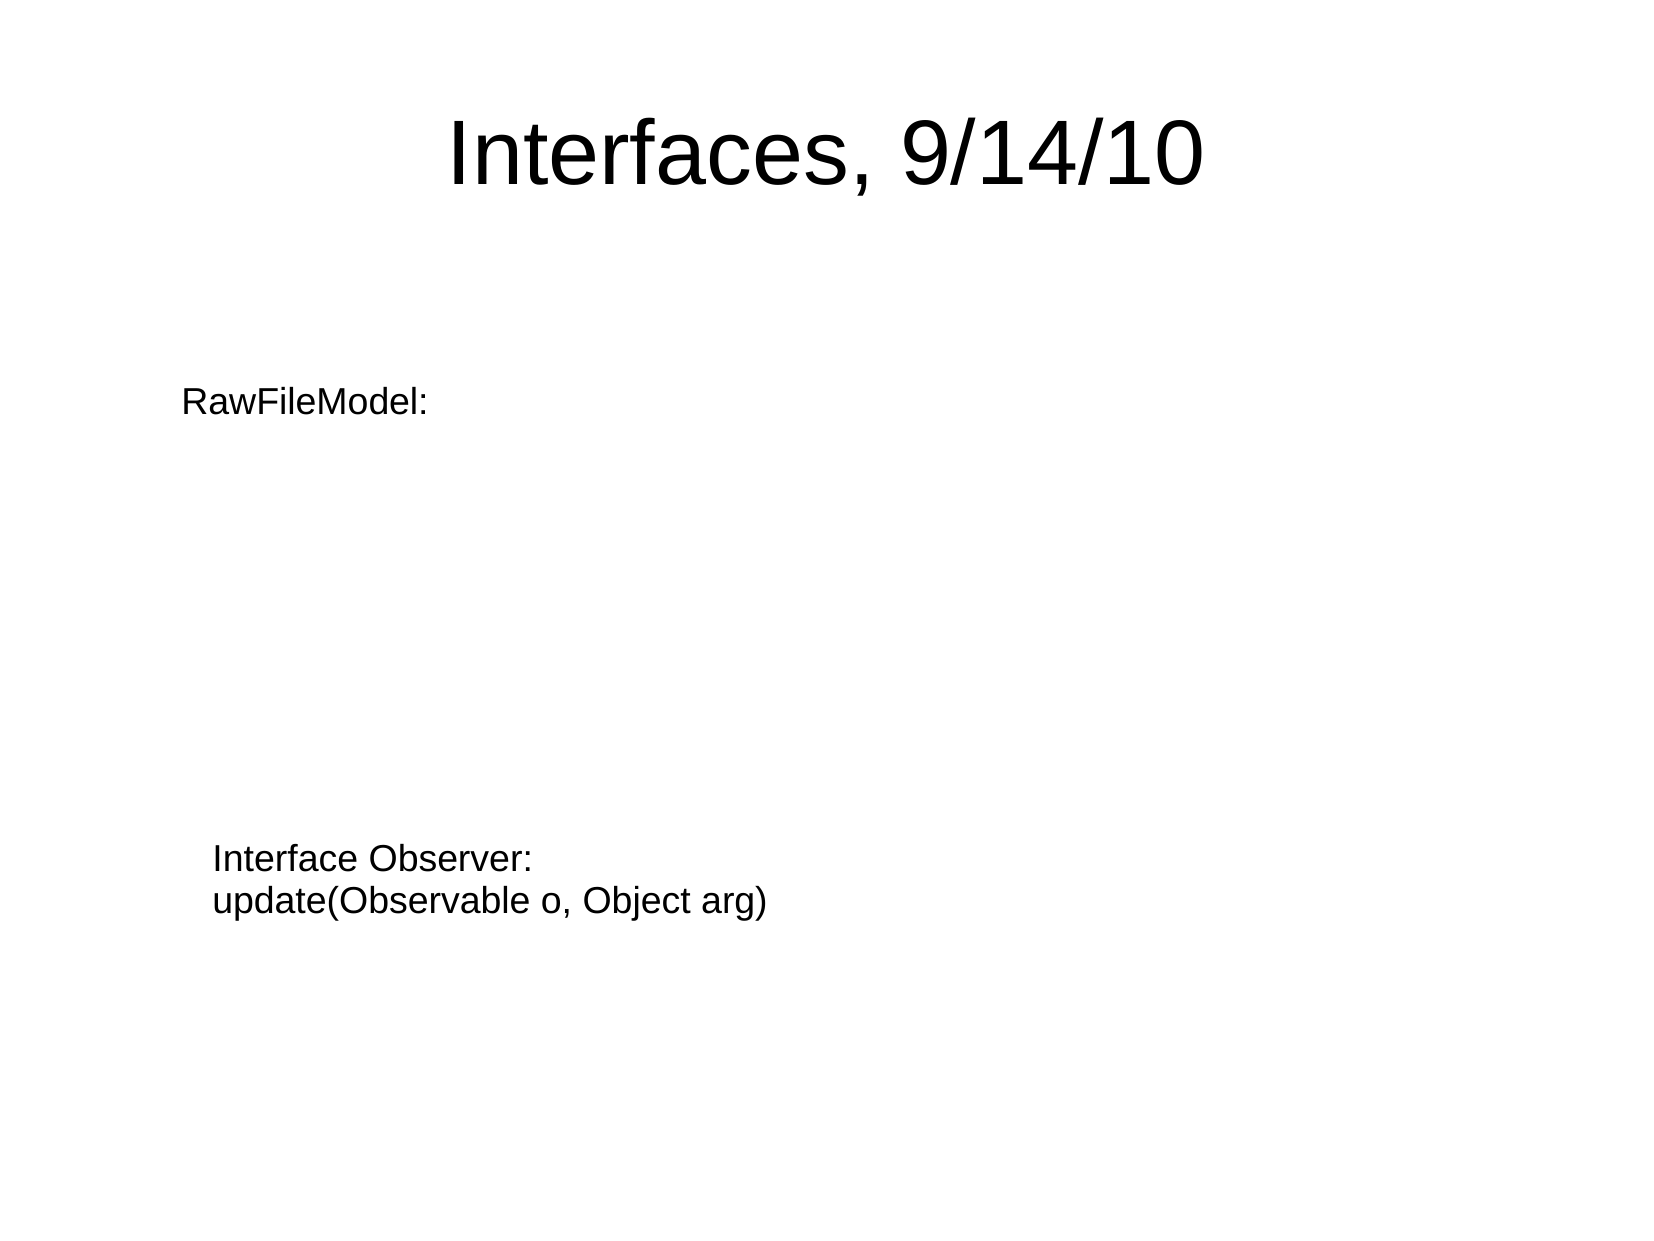

# Interfaces, 9/14/10
RawFileModel:
Interface Observer:
update(Observable o, Object arg)